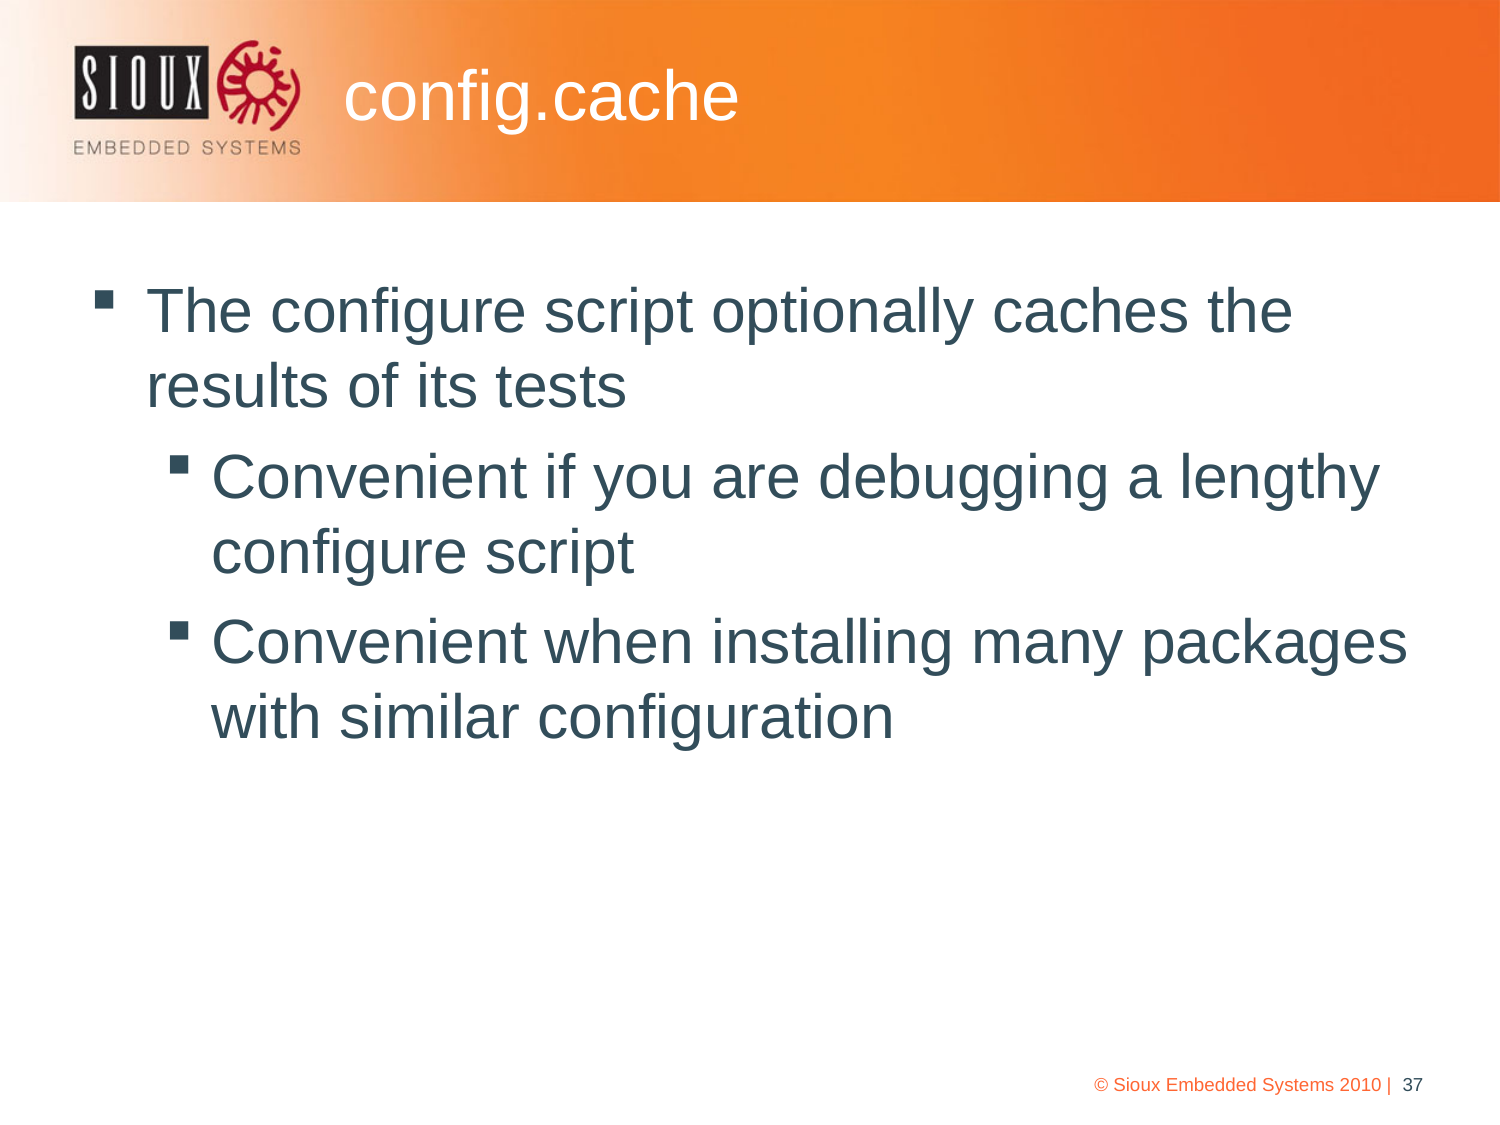

# config.cache
The configure script optionally caches the results of its tests
Convenient if you are debugging a lengthy configure script
Convenient when installing many packages with similar configuration
37
© Sioux Embedded Systems 2010